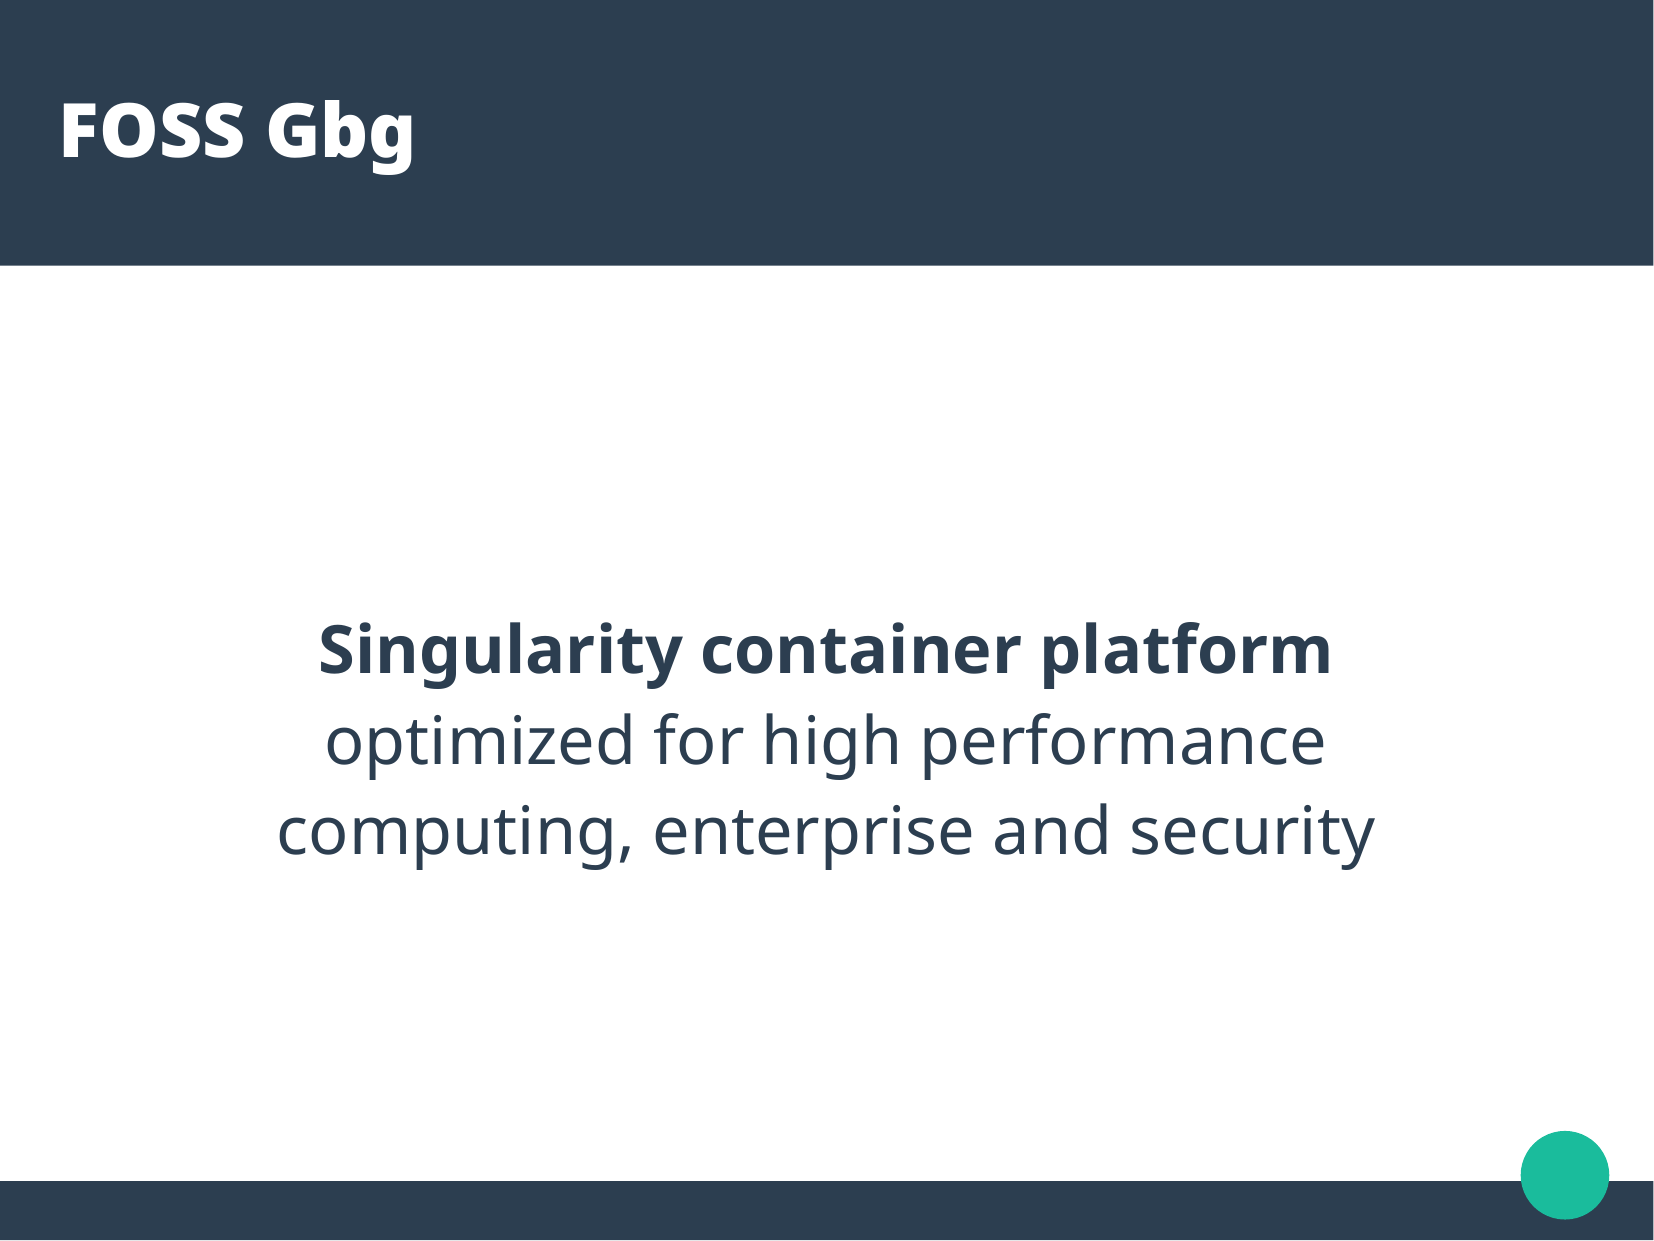

# FOSS Gbg
Singularity container platform
optimized for high performance
computing, enterprise and security